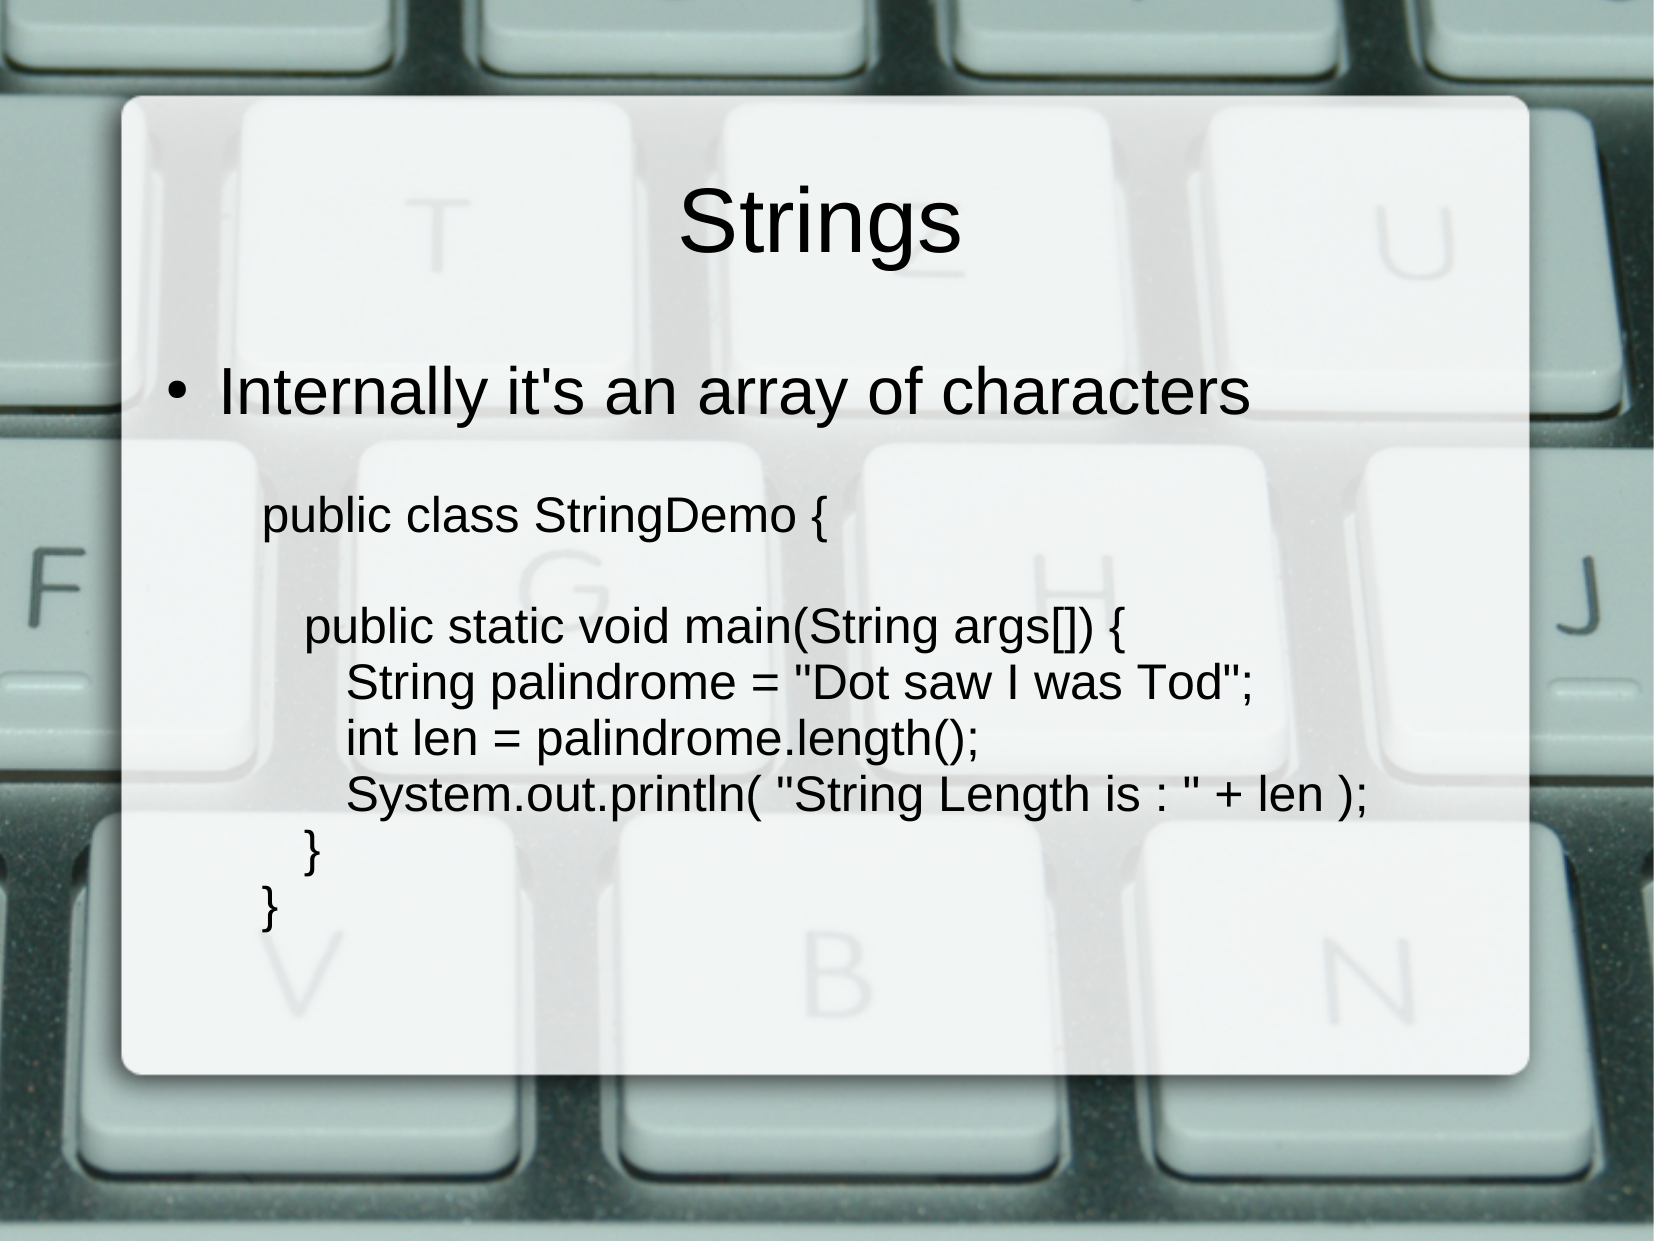

# Strings
Internally it's an array of characters
public class StringDemo {
 public static void main(String args[]) {
 String palindrome = "Dot saw I was Tod";
 int len = palindrome.length();
 System.out.println( "String Length is : " + len );
 }
}